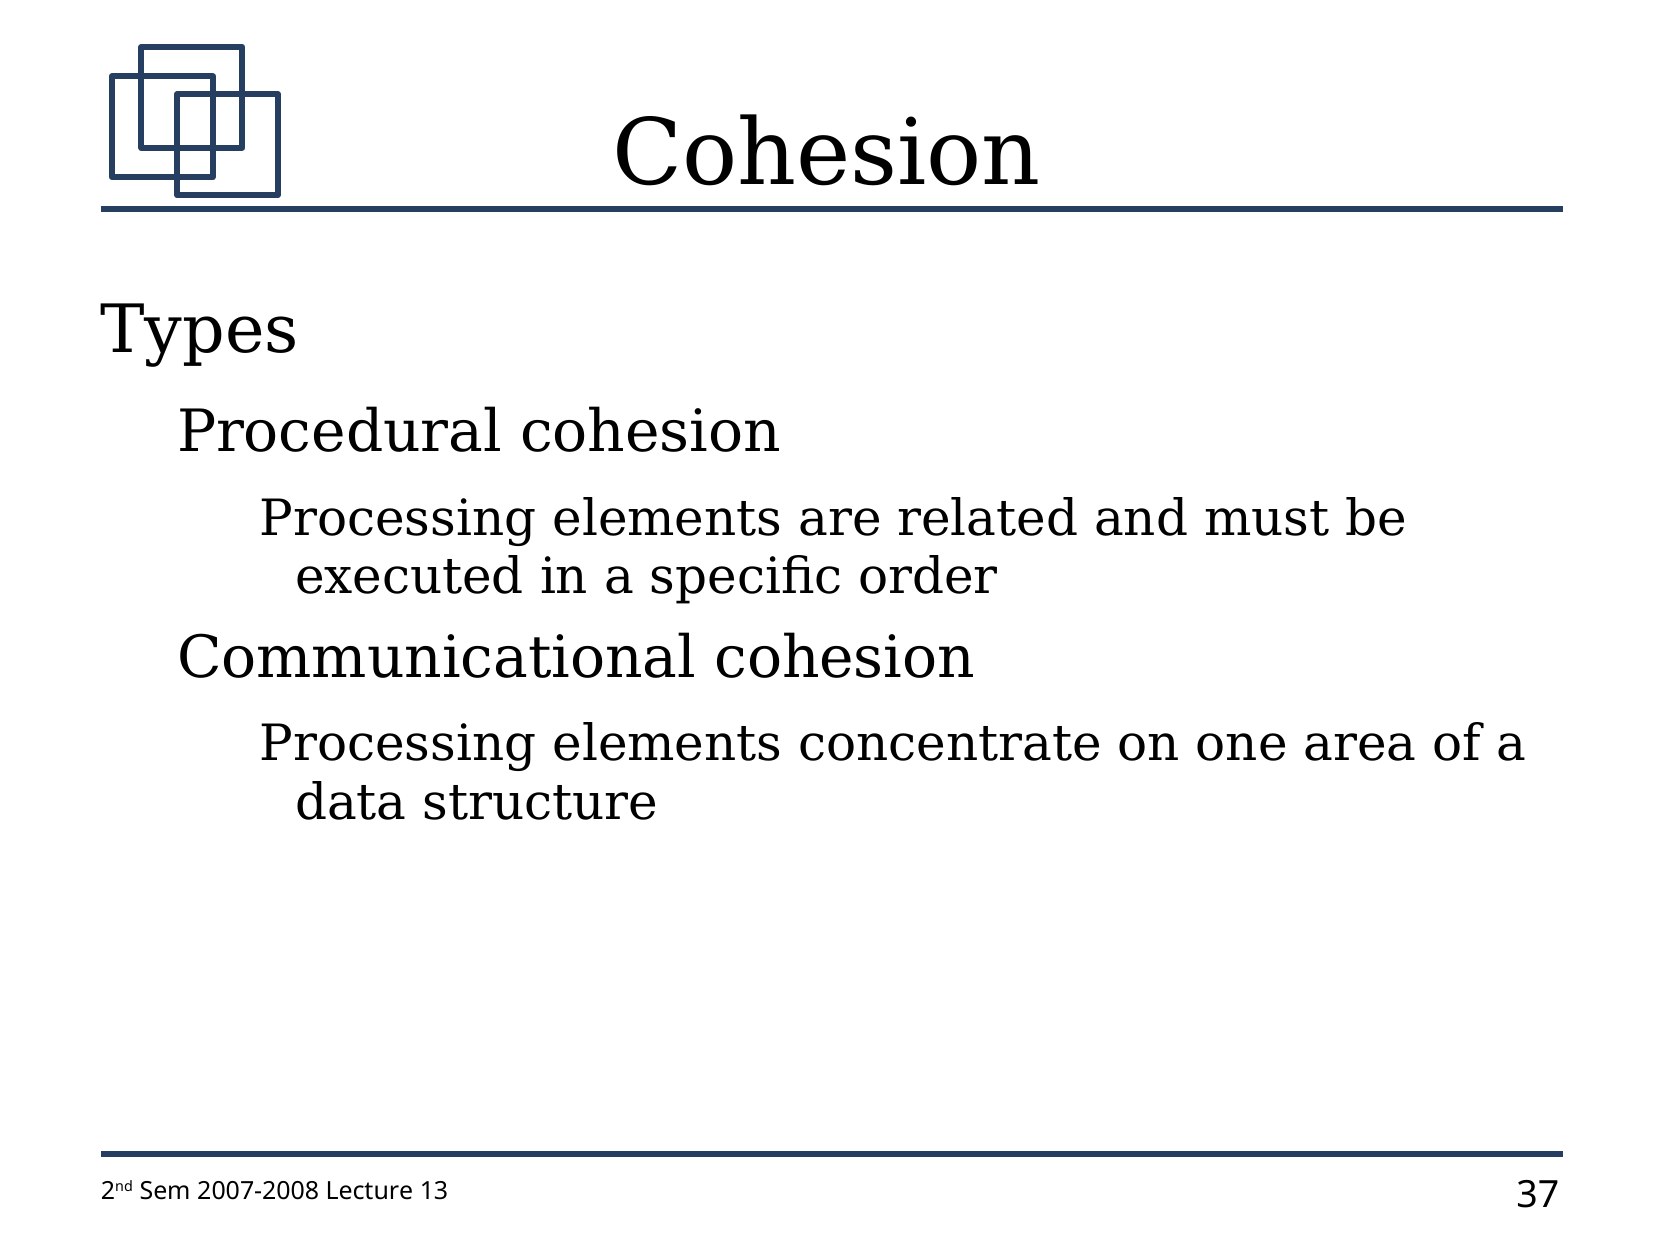

# Cohesion
Types
Procedural cohesion
Processing elements are related and must be executed in a specific order
Communicational cohesion
Processing elements concentrate on one area of a data structure